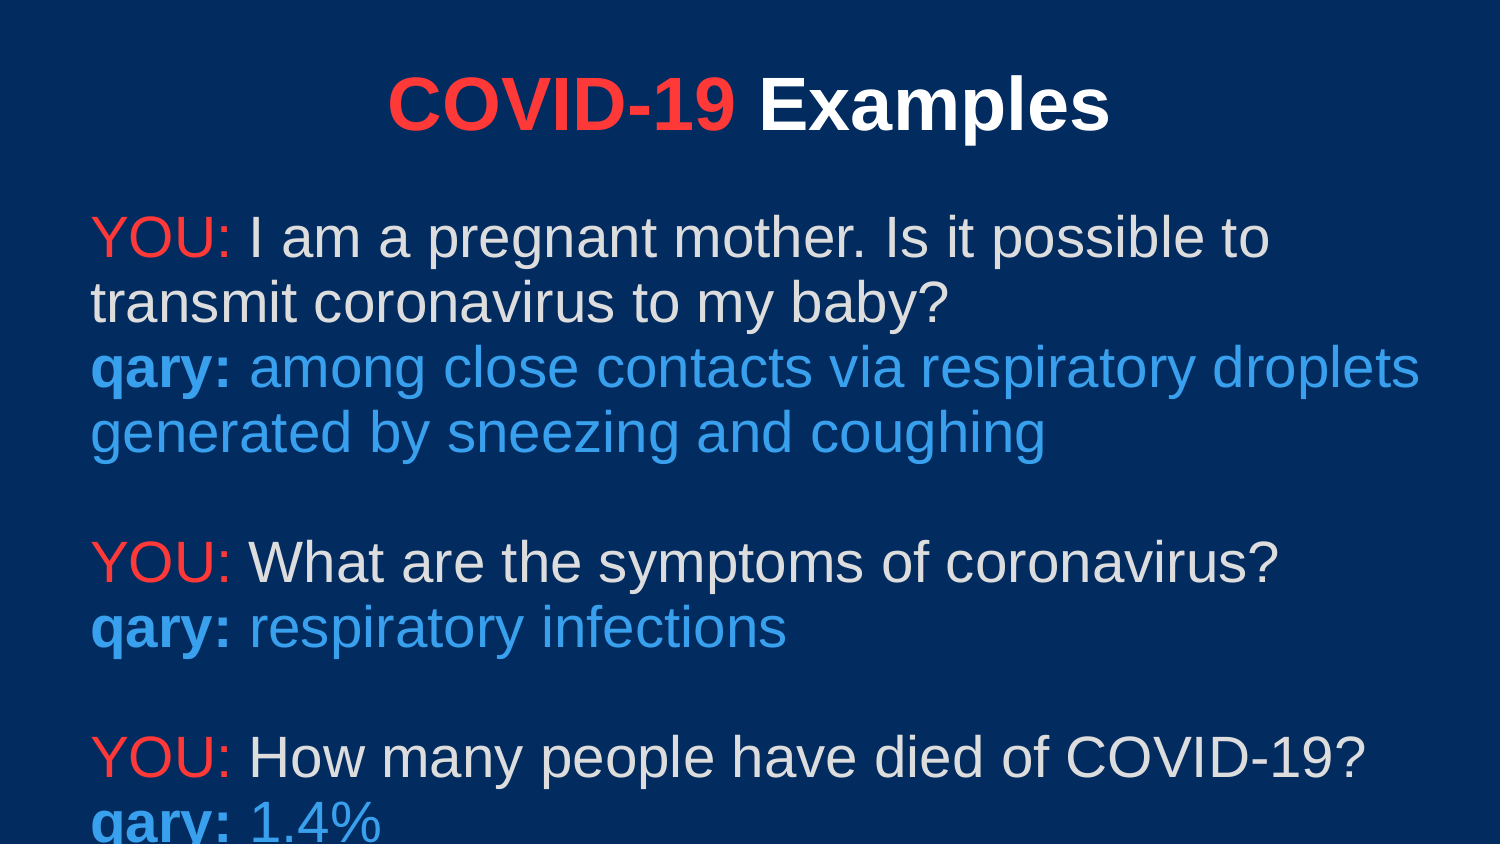

# COVID-19 Examples
YOU: I am a pregnant mother. Is it possible to transmit coronavirus to my baby?
qary: among close contacts via respiratory droplets generated by sneezing and coughing
YOU: What are the symptoms of coronavirus?
qary: respiratory infections
YOU: How many people have died of COVID-19?
qary: 1.4%